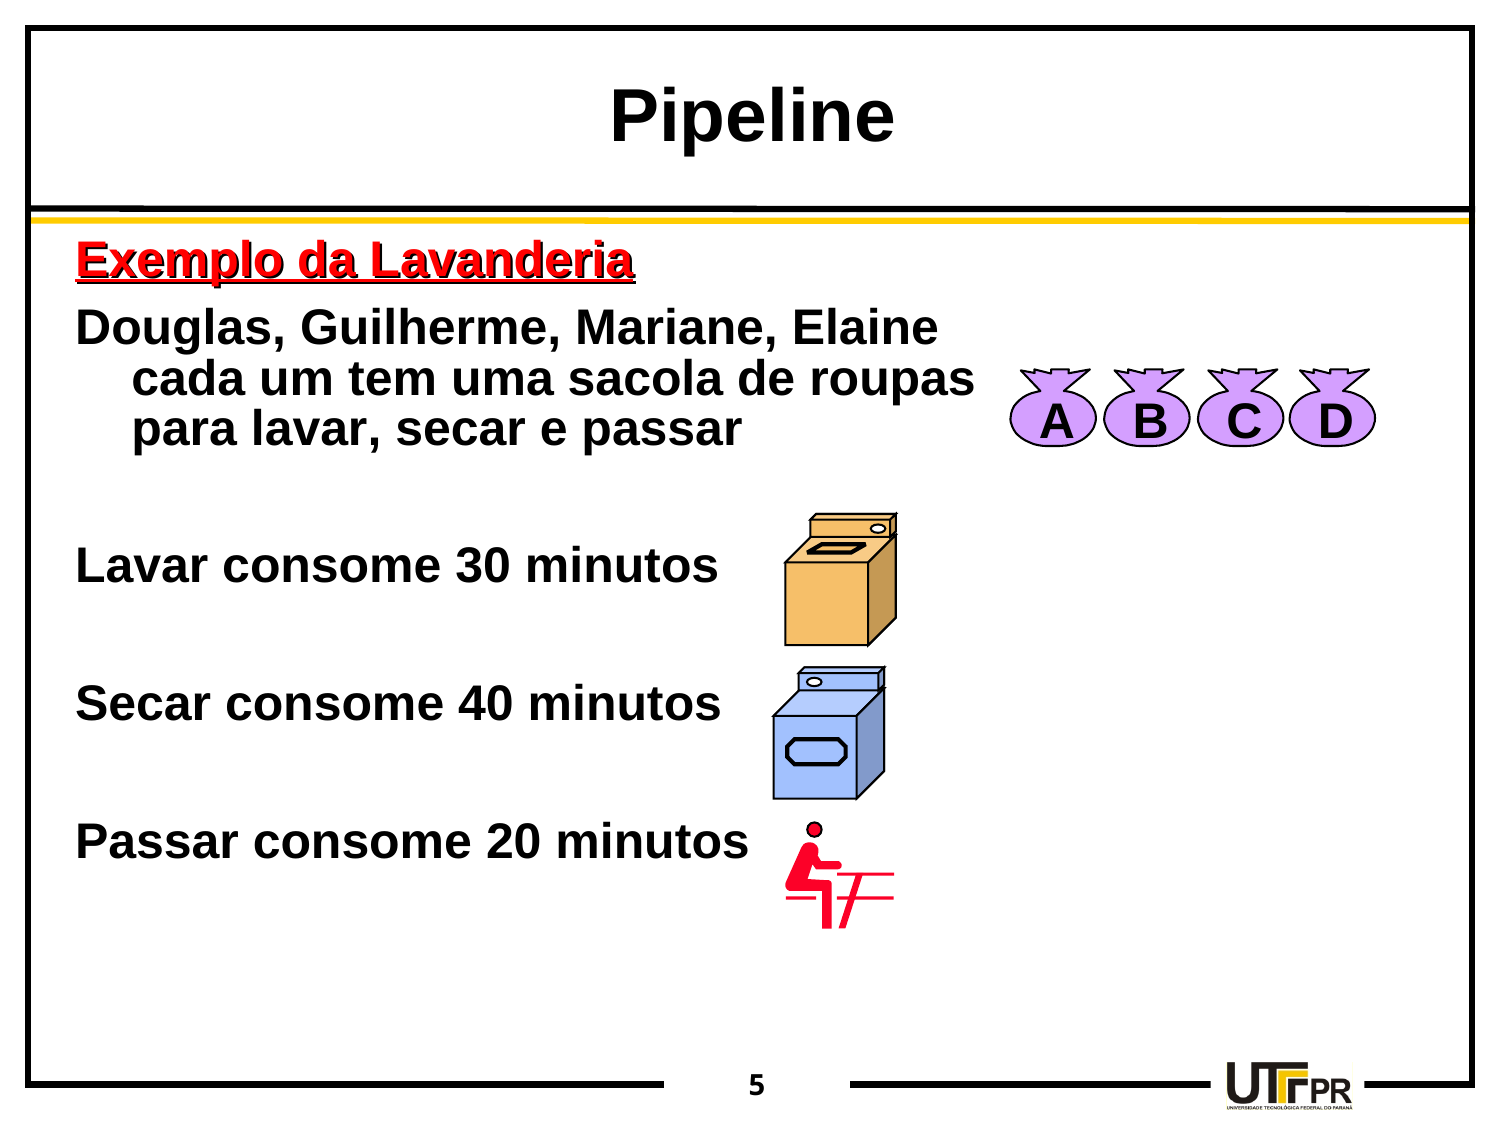

# Pipeline
Exemplo da Lavanderia
Douglas, Guilherme, Mariane, Elaine
cada um tem uma sacola de roupas
para lavar, secar e passar
Lavar consome 30 minutos
Secar consome 40 minutos
Passar consome 20 minutos
A
B
C
D